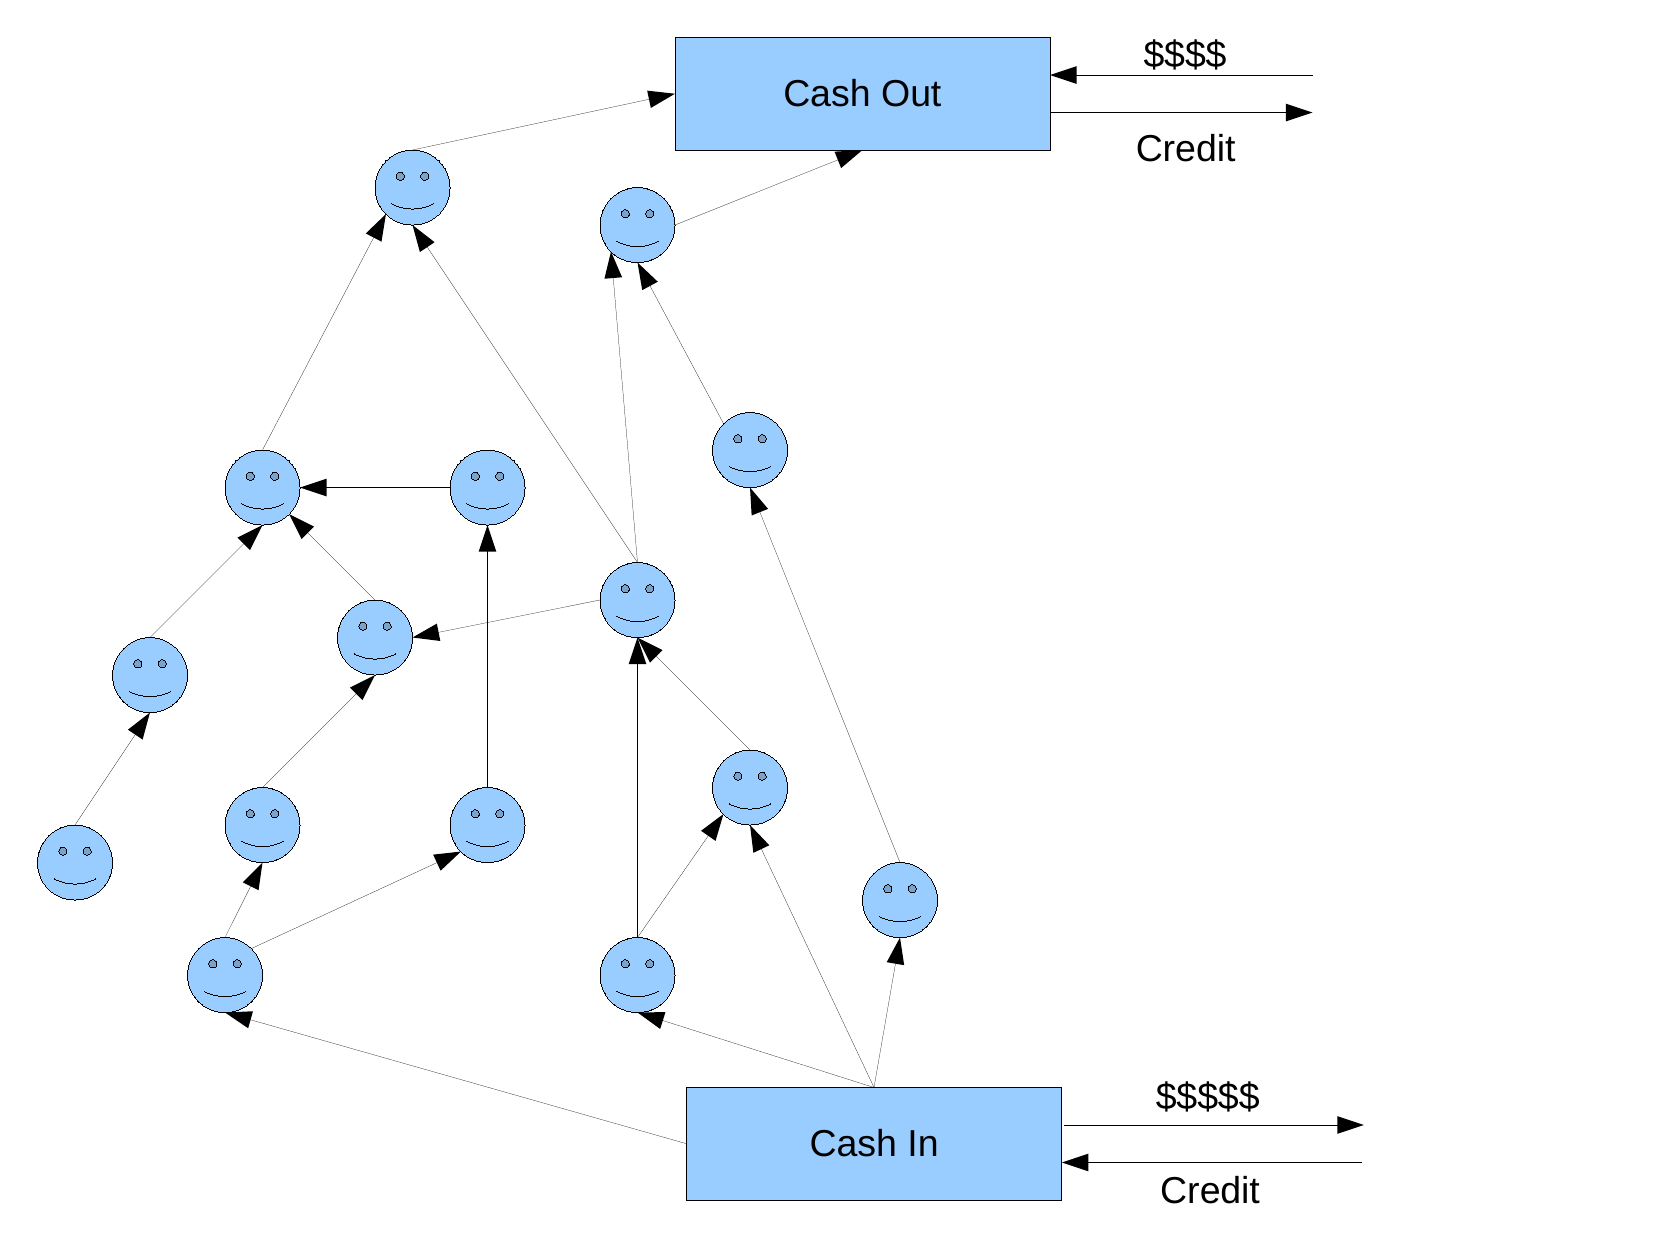

$$$$
Cash Out
Credit
$$$$$
Cash In
Credit